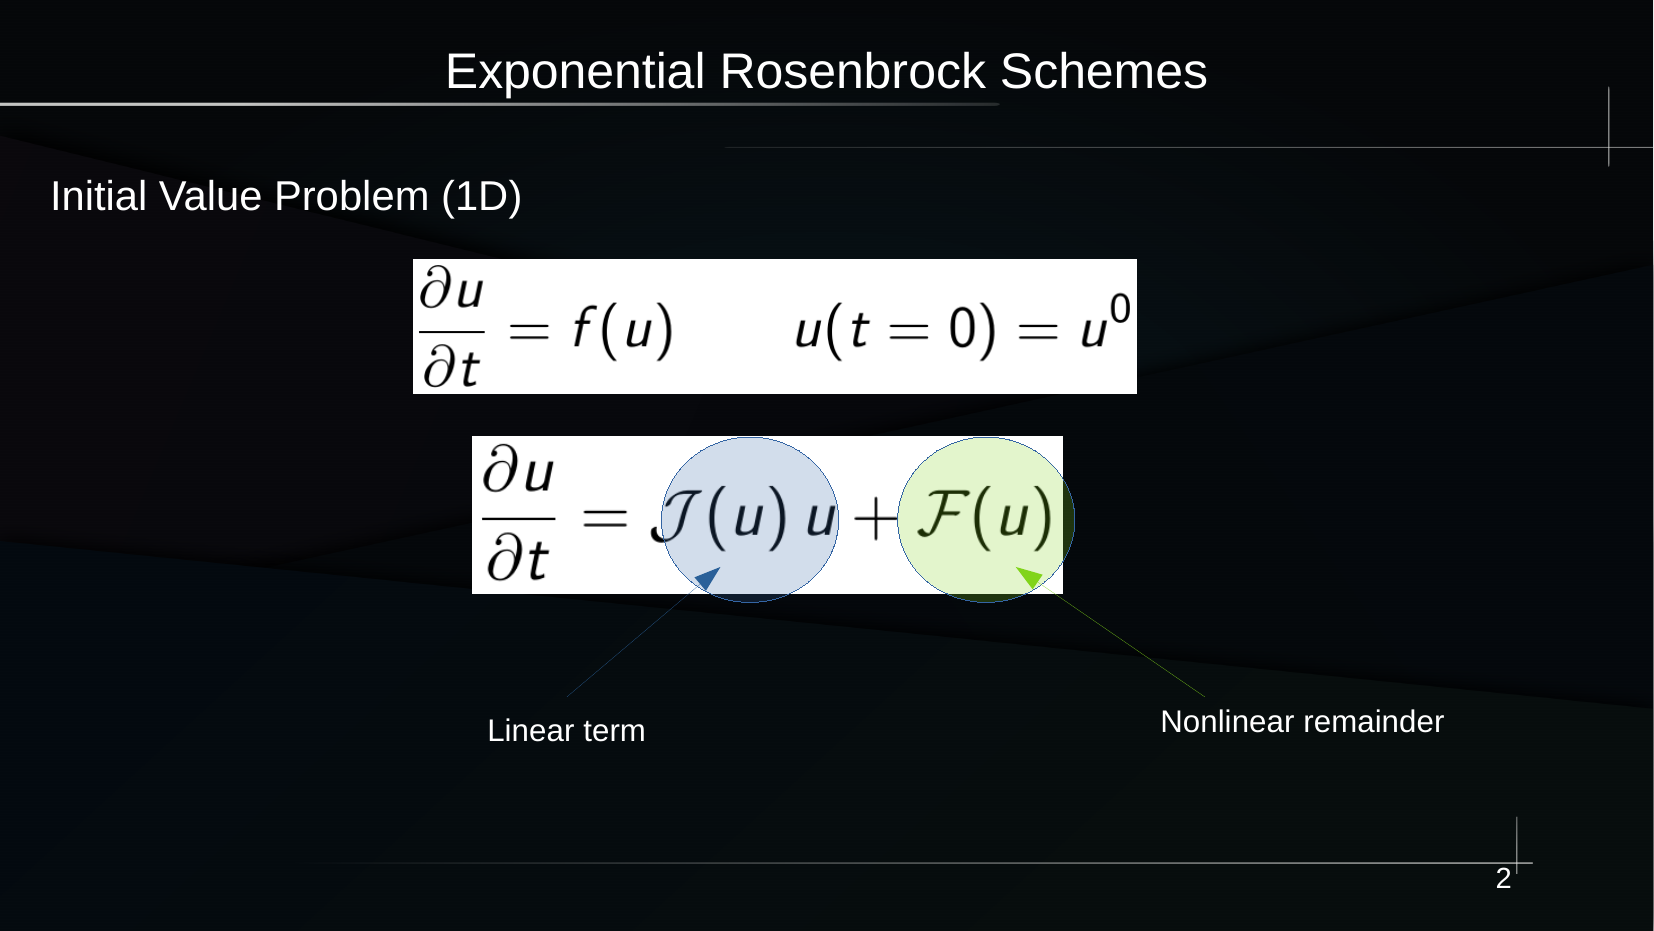

Exponential Rosenbrock Schemes
Initial Value Problem (1D)
Nonlinear remainder
Linear term
2